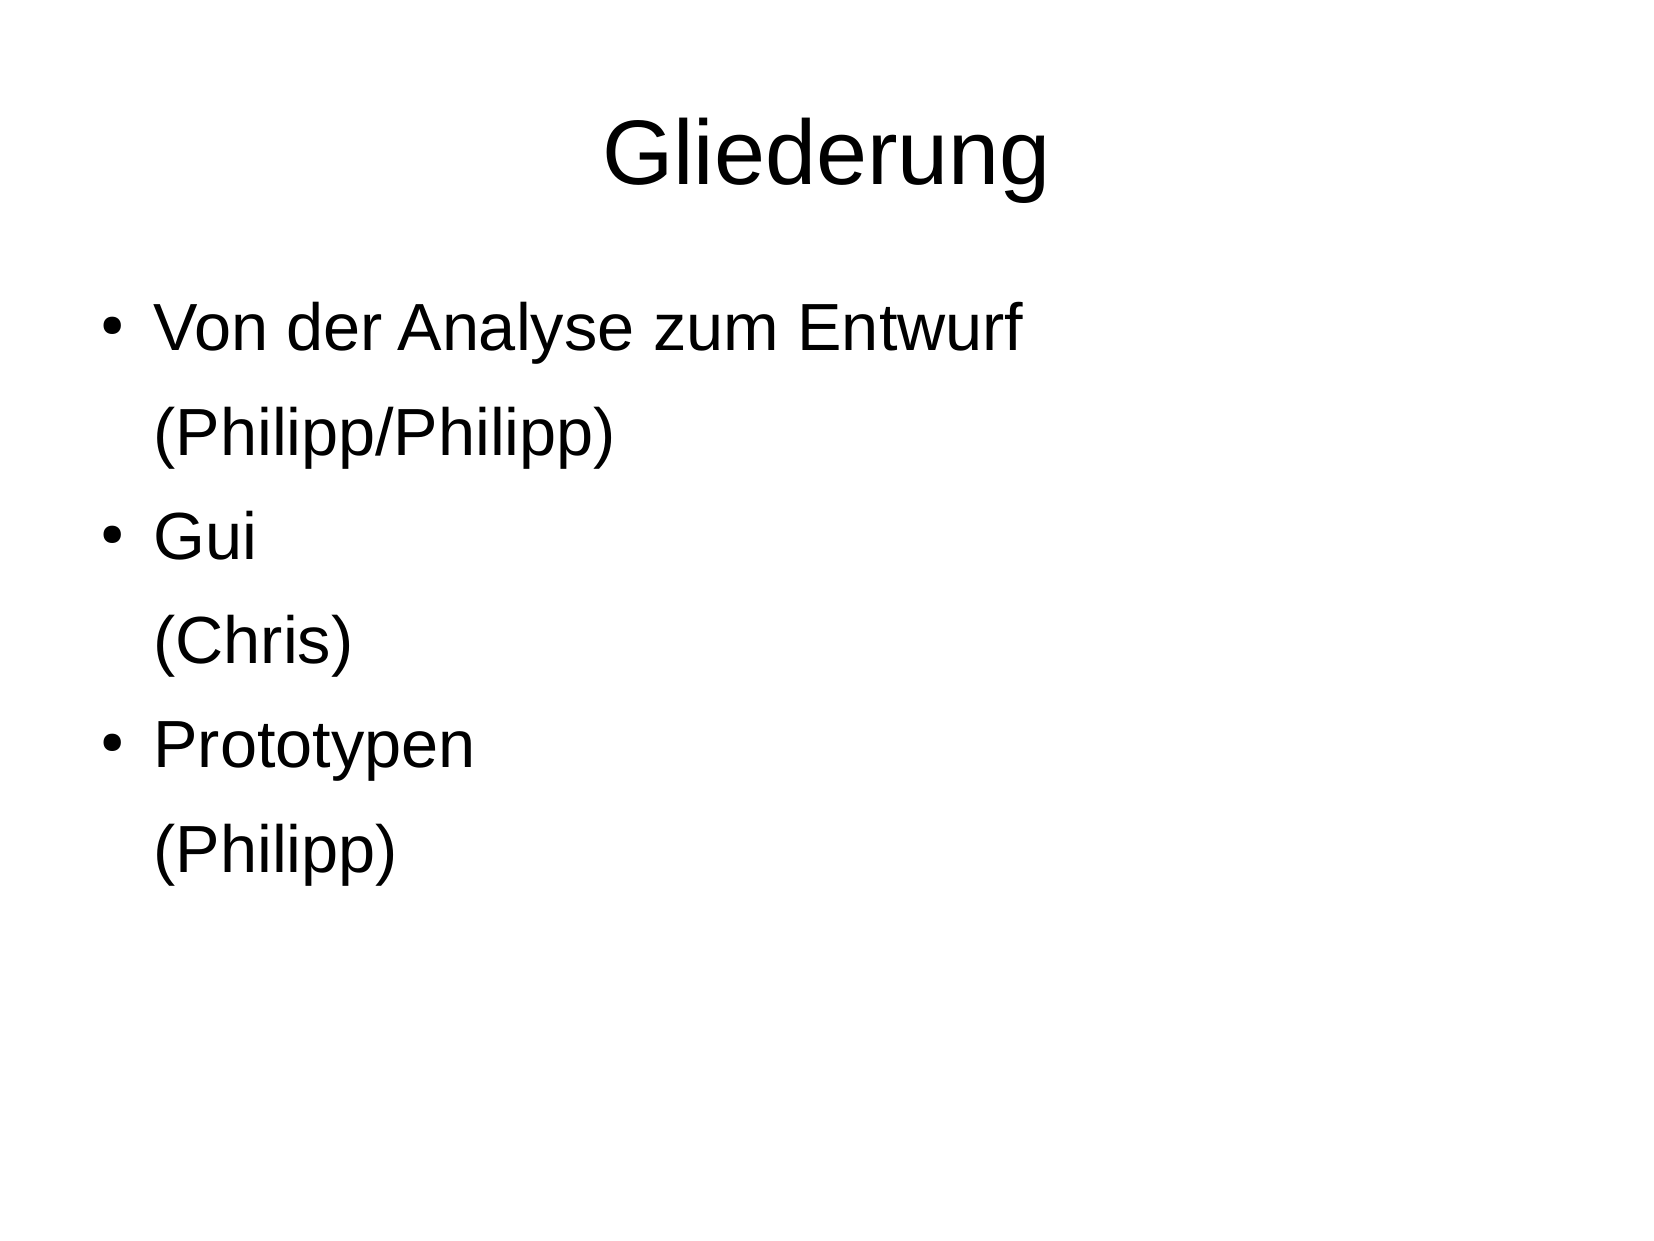

# Gliederung
Von der Analyse zum Entwurf
(Philipp/Philipp)
Gui
(Chris)
Prototypen
(Philipp)